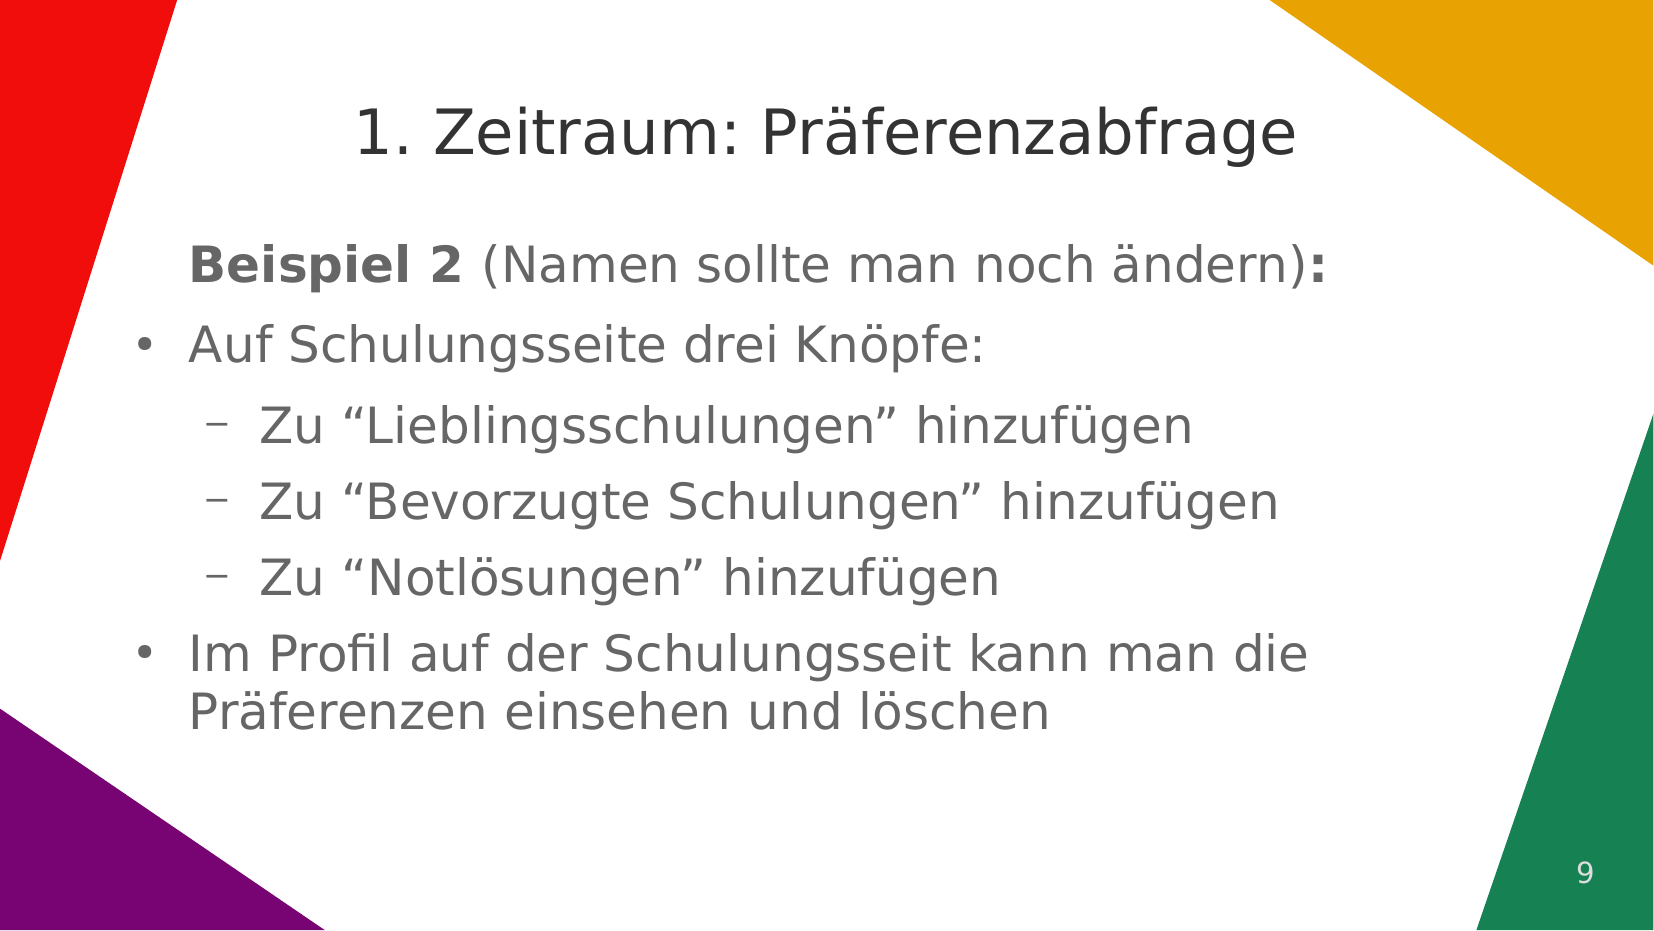

# 1. Zeitraum: Präferenzabfrage
Beispiel 2 (Namen sollte man noch ändern):
Auf Schulungsseite drei Knöpfe:
Zu “Lieblingsschulungen” hinzufügen
Zu “Bevorzugte Schulungen” hinzufügen
Zu “Notlösungen” hinzufügen
Im Profil auf der Schulungsseit kann man die Präferenzen einsehen und löschen
9